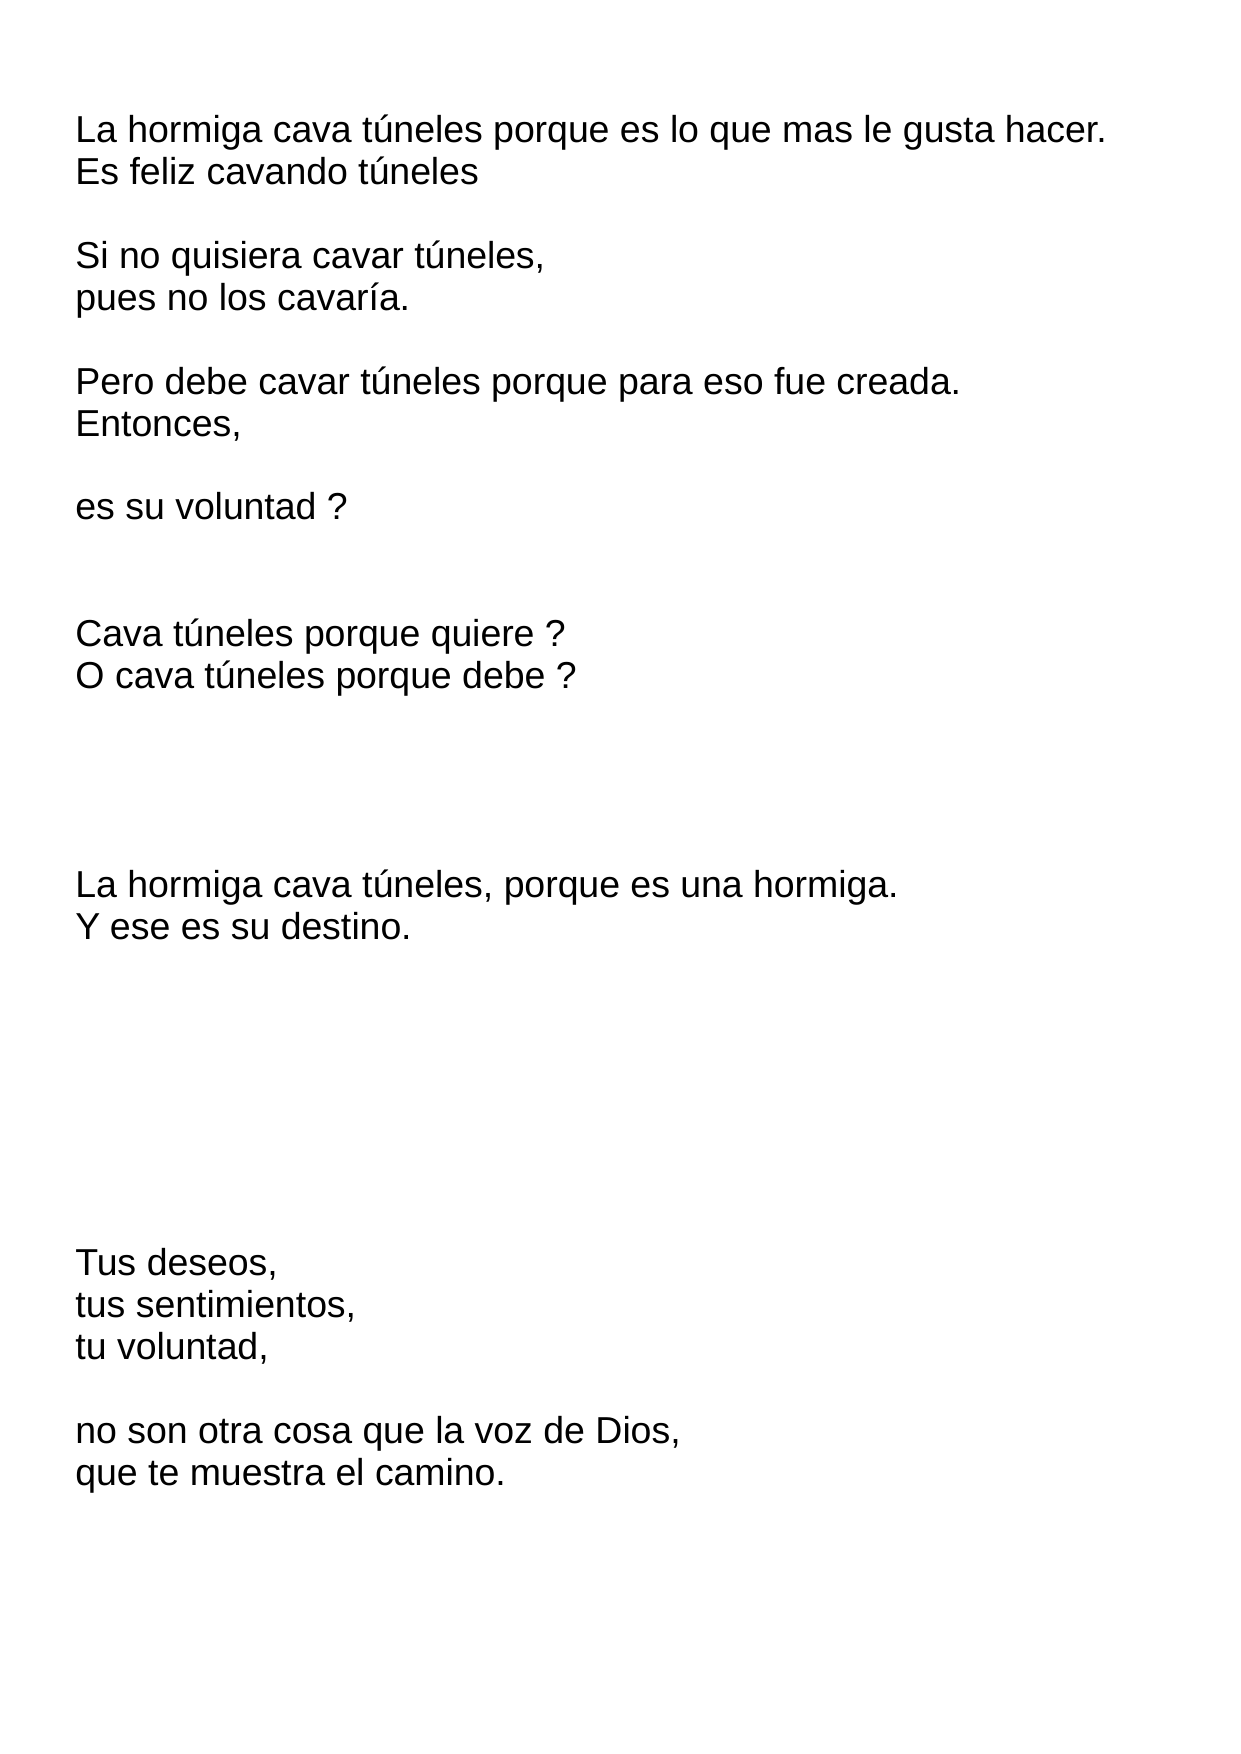

La hormiga cava túneles porque es lo que mas le gusta hacer.
Es feliz cavando túneles
Si no quisiera cavar túneles,
pues no los cavaría.
Pero debe cavar túneles porque para eso fue creada.
Entonces,
es su voluntad ?
Cava túneles porque quiere ?
O cava túneles porque debe ?
La hormiga cava túneles, porque es una hormiga.
Y ese es su destino.
Tus deseos,
tus sentimientos,
tu voluntad,
no son otra cosa que la voz de Dios,
que te muestra el camino.